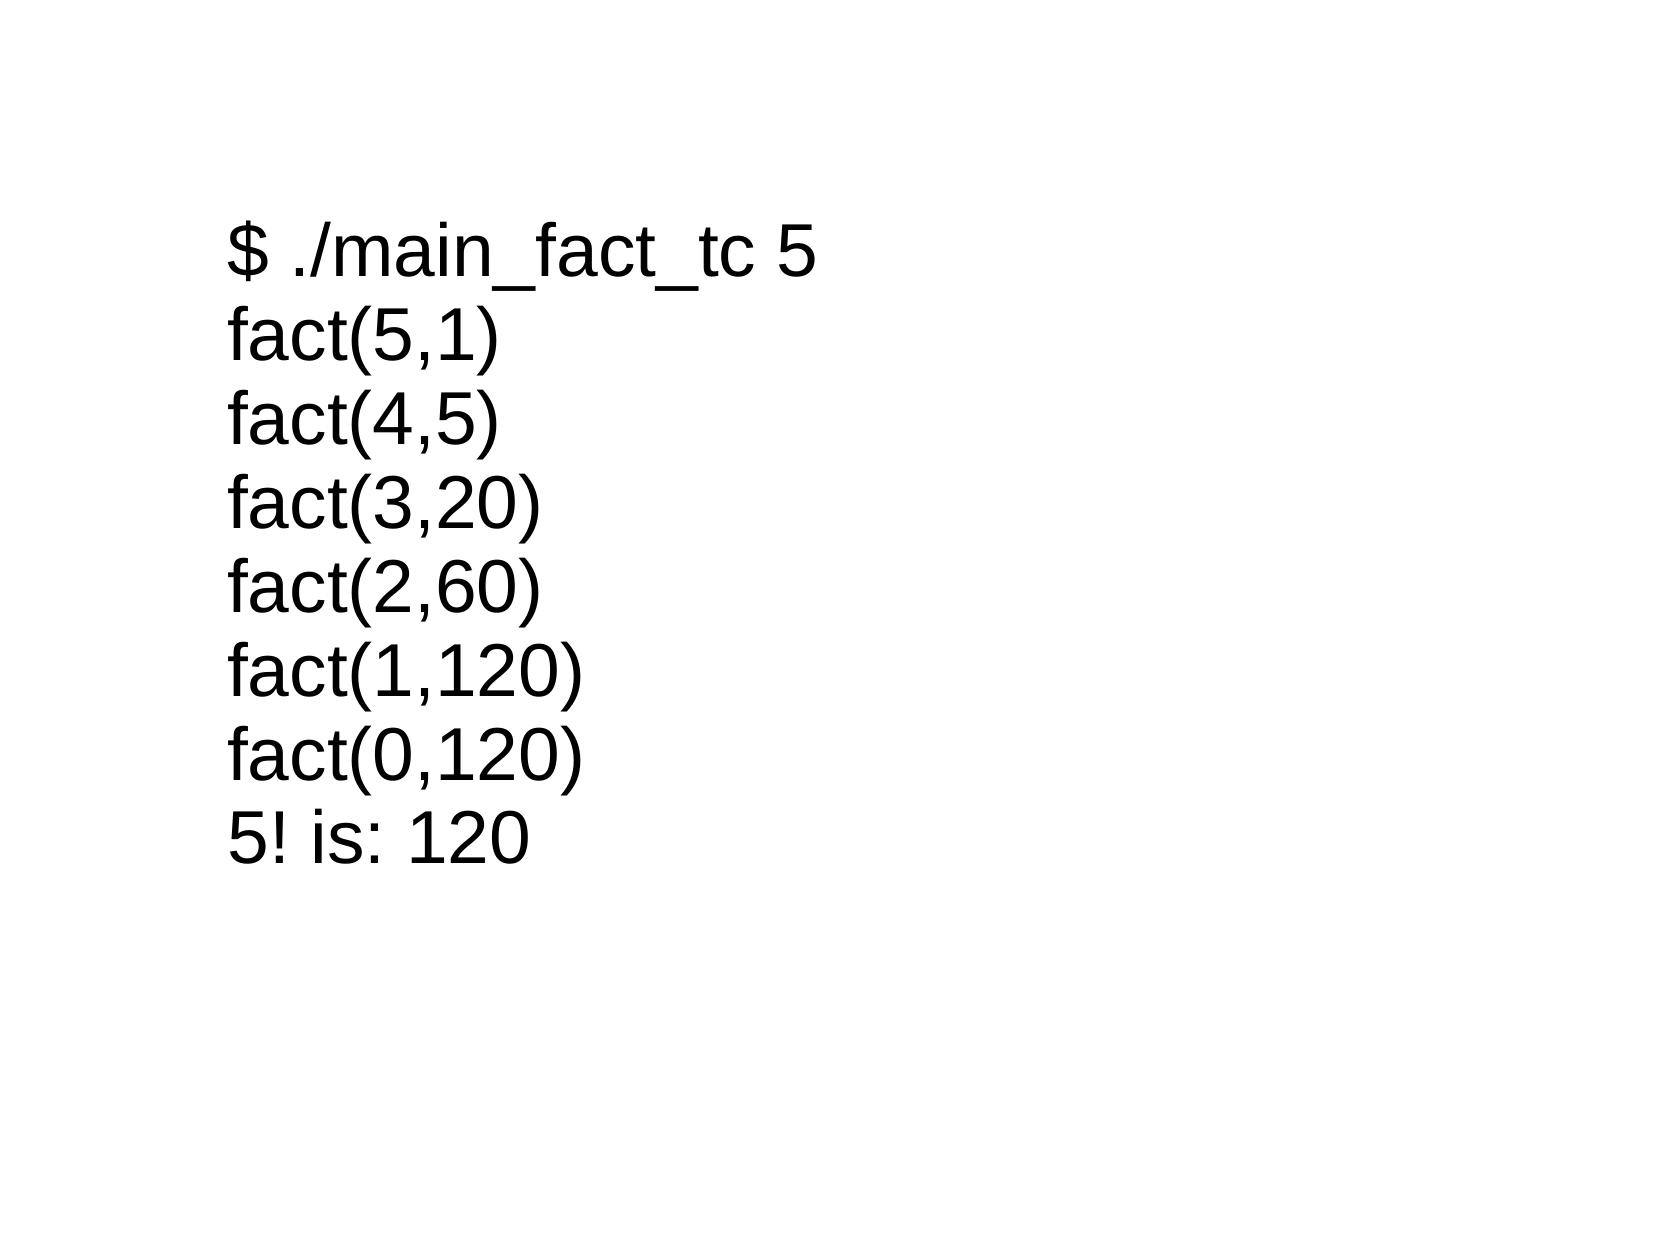

$ ./main_fact_tc 5
fact(5,1)
fact(4,5)
fact(3,20)
fact(2,60)
fact(1,120)
fact(0,120)
5! is: 120